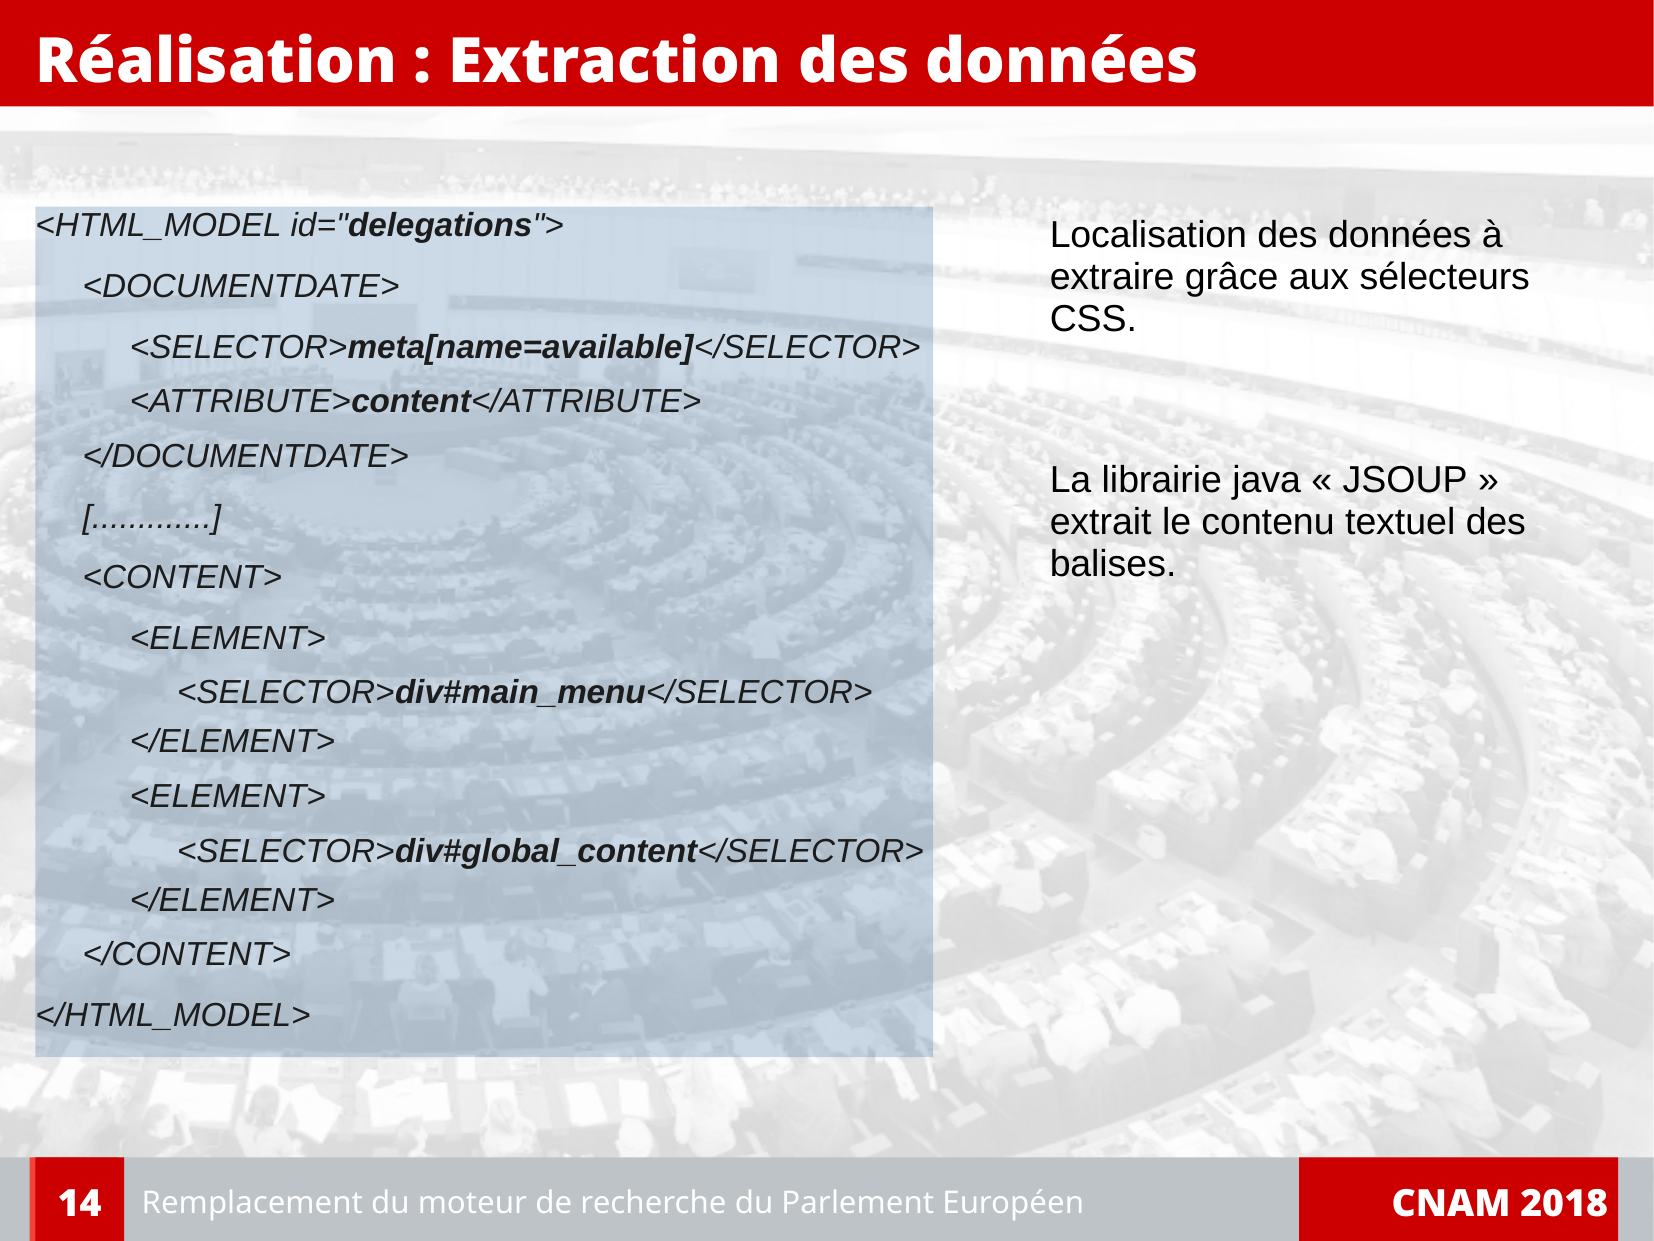

# Réalisation : Extraction des données
Localisation des données à extraire grâce aux sélecteurs CSS.
La librairie java « JSOUP » extrait le contenu textuel des balises.
<HTML_MODEL id="delegations">
<DOCUMENTDATE>
<SELECTOR>meta[name=available]</SELECTOR>
<ATTRIBUTE>content</ATTRIBUTE>
</DOCUMENTDATE>
[.............]
<CONTENT>
<ELEMENT>
<SELECTOR>div#main_menu</SELECTOR>
</ELEMENT>
<ELEMENT>
<SELECTOR>div#global_content</SELECTOR>
</ELEMENT>
</CONTENT>
</HTML_MODEL>
14
Remplacement du moteur de recherche du Parlement Européen